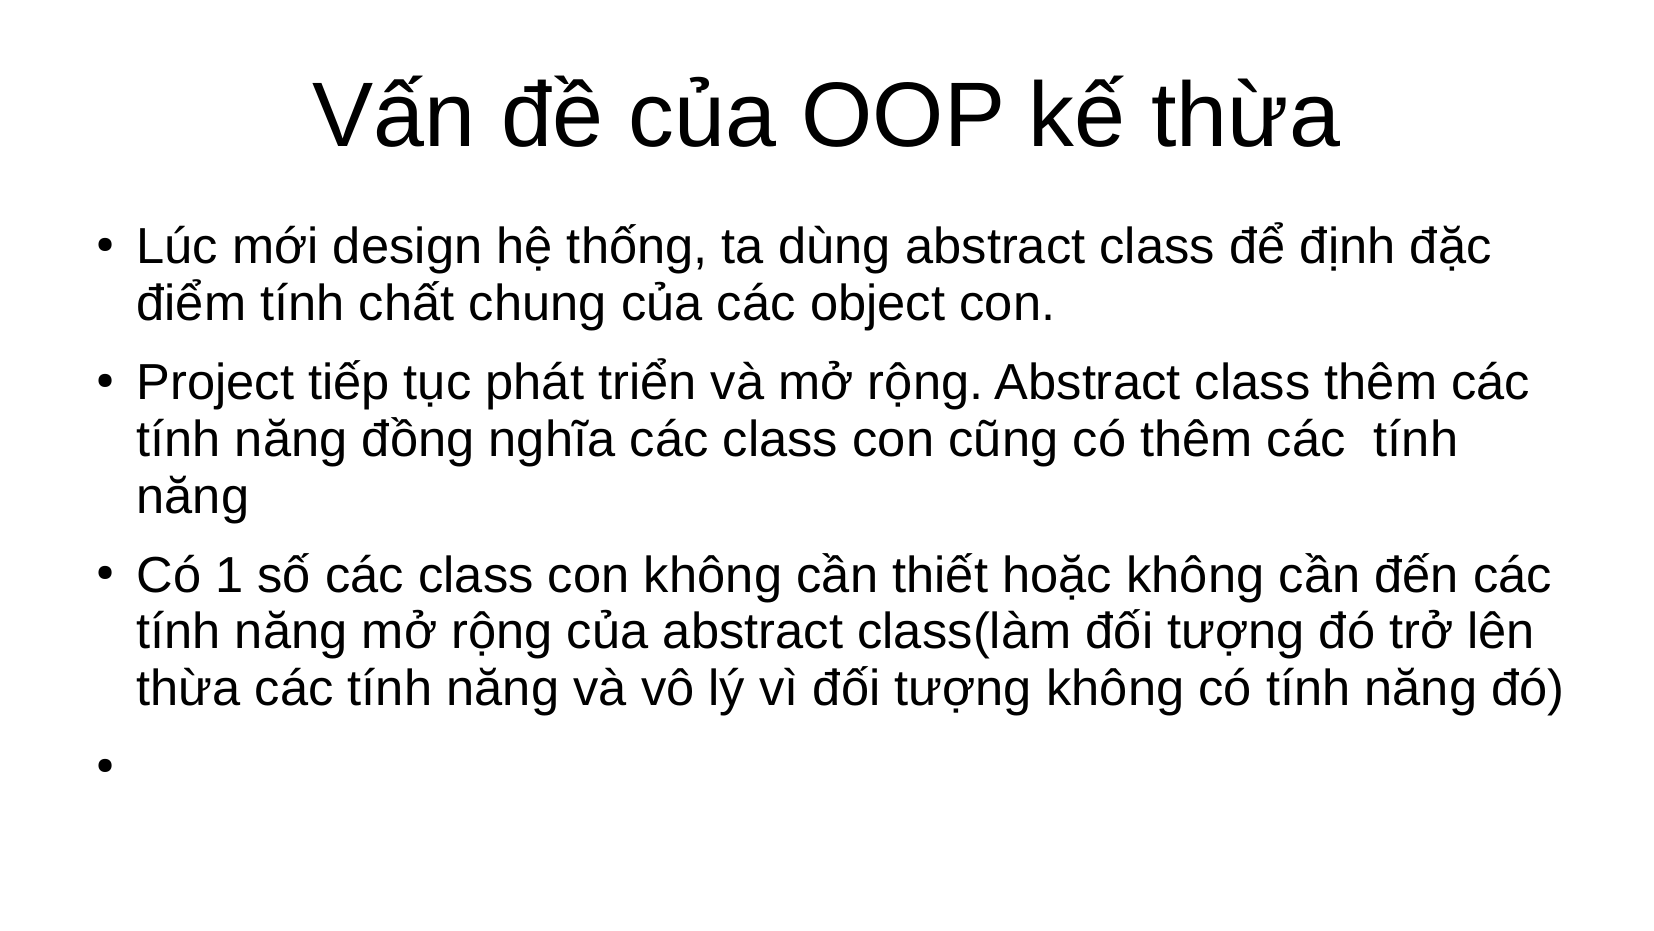

# Vấn đề của OOP kế thừa
Lúc mới design hệ thống, ta dùng abstract class để định đặc điểm tính chất chung của các object con.
Project tiếp tục phát triển và mở rộng. Abstract class thêm các tính năng đồng nghĩa các class con cũng có thêm các tính năng
Có 1 số các class con không cần thiết hoặc không cần đến các tính năng mở rộng của abstract class(làm đối tượng đó trở lên thừa các tính năng và vô lý vì đối tượng không có tính năng đó)